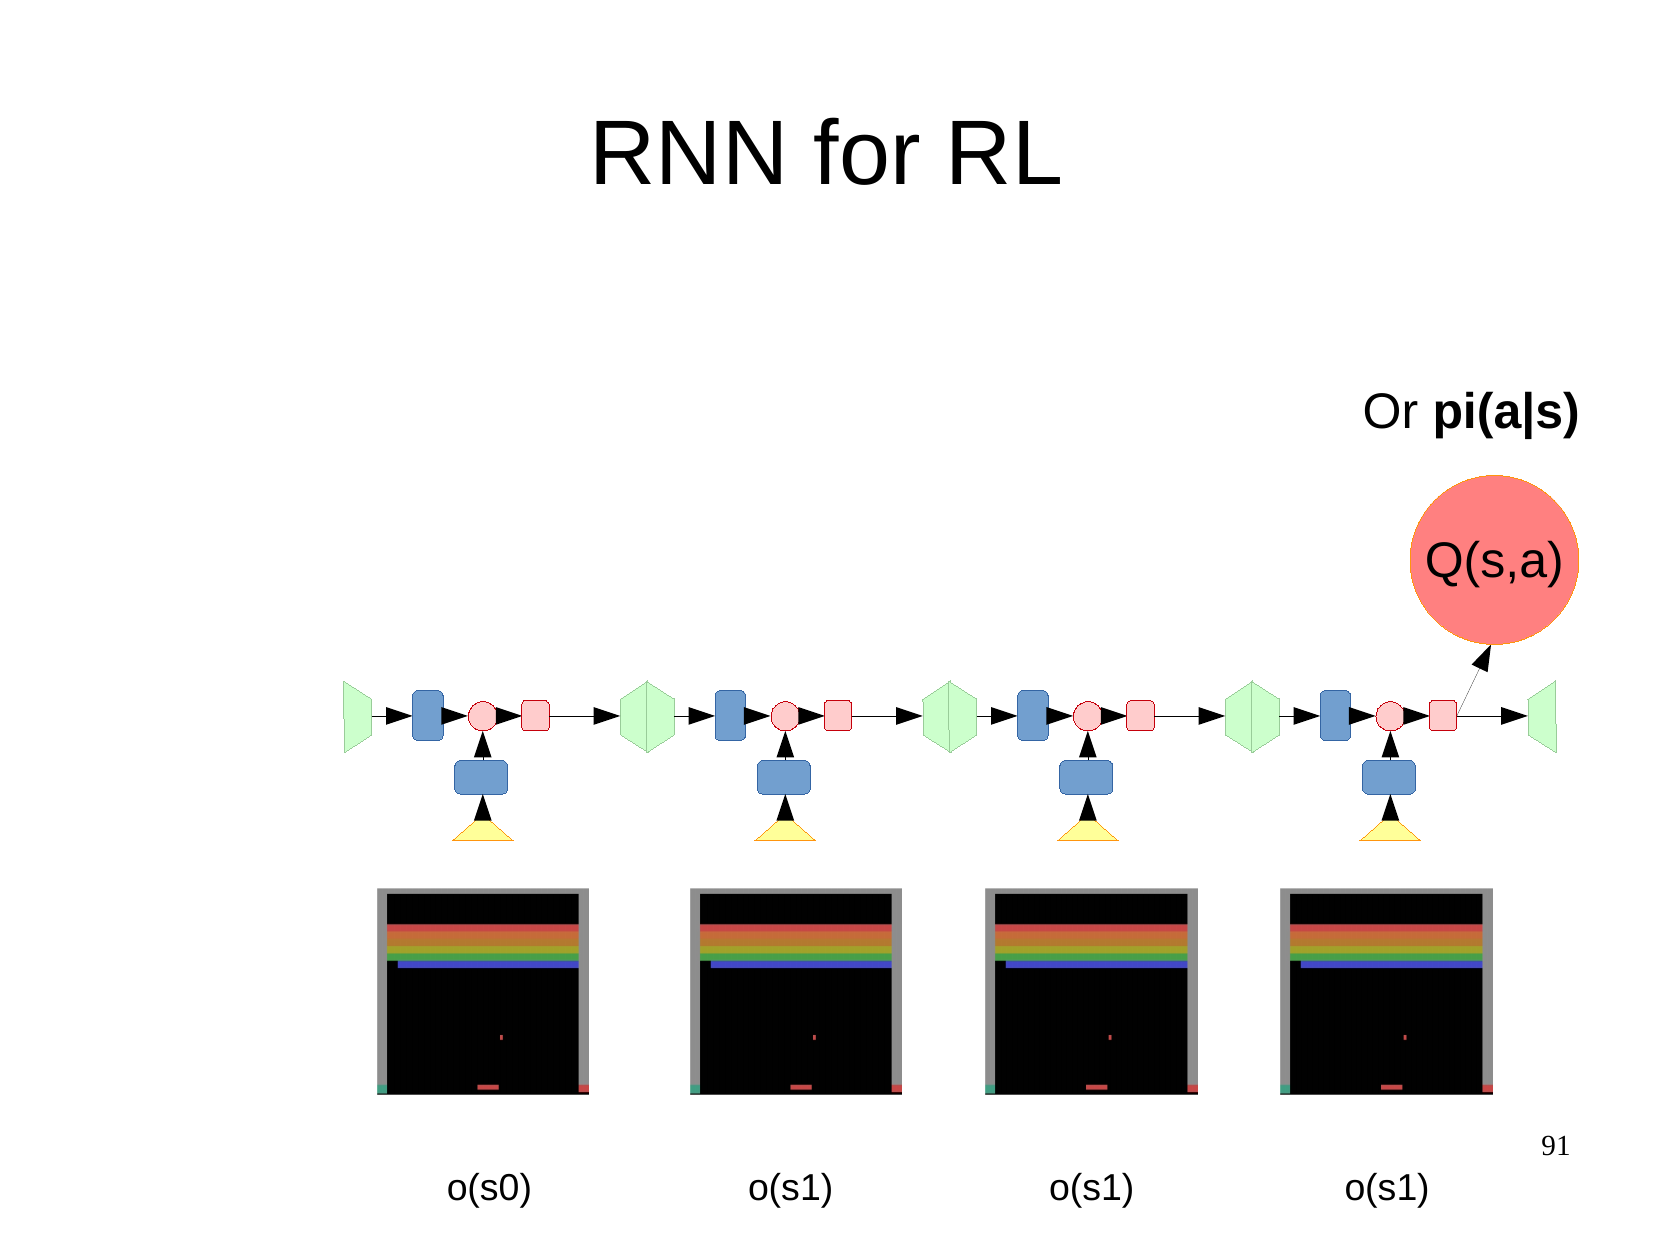

# RNN for RL
Or pi(a|s)
Q(s,a)
91
o(s0)
o(s1)
o(s1)
o(s1)